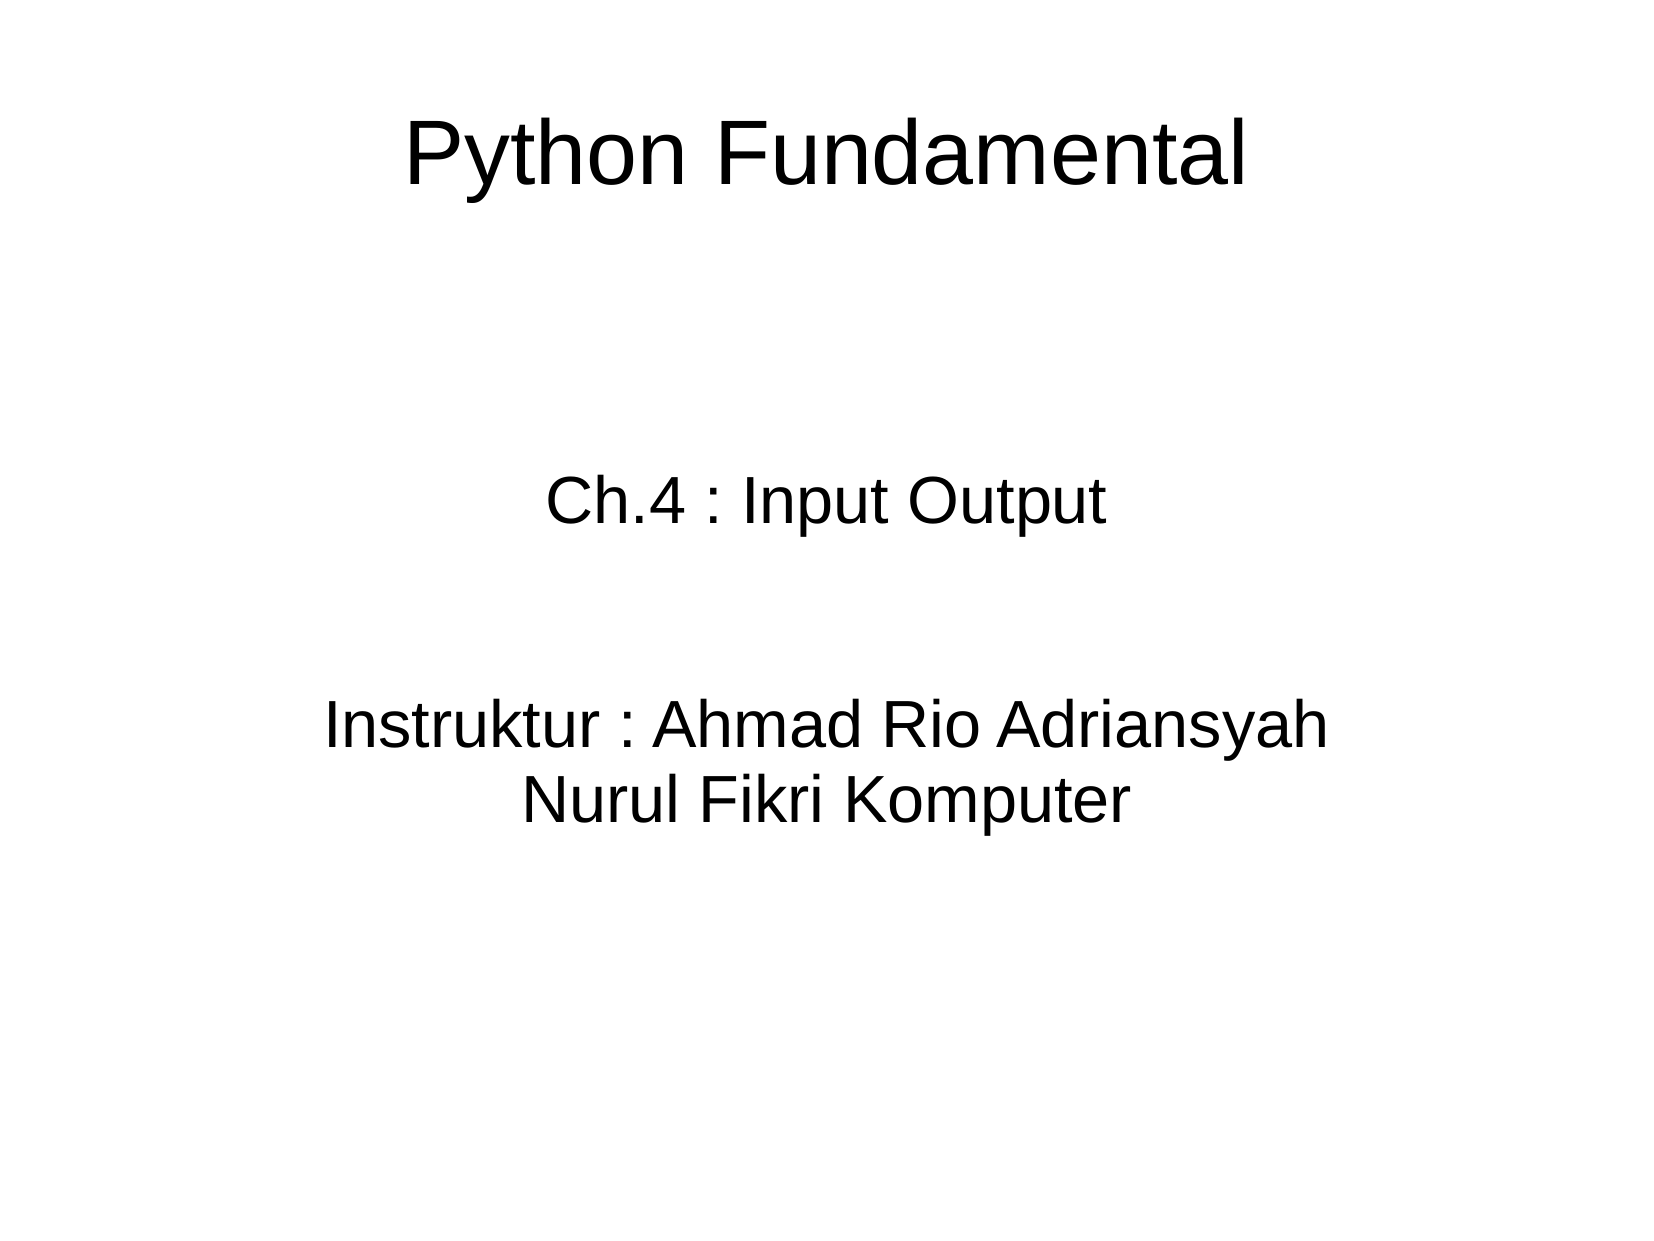

# Python Fundamental
Ch.4 : Input Output
Instruktur : Ahmad Rio Adriansyah
Nurul Fikri Komputer